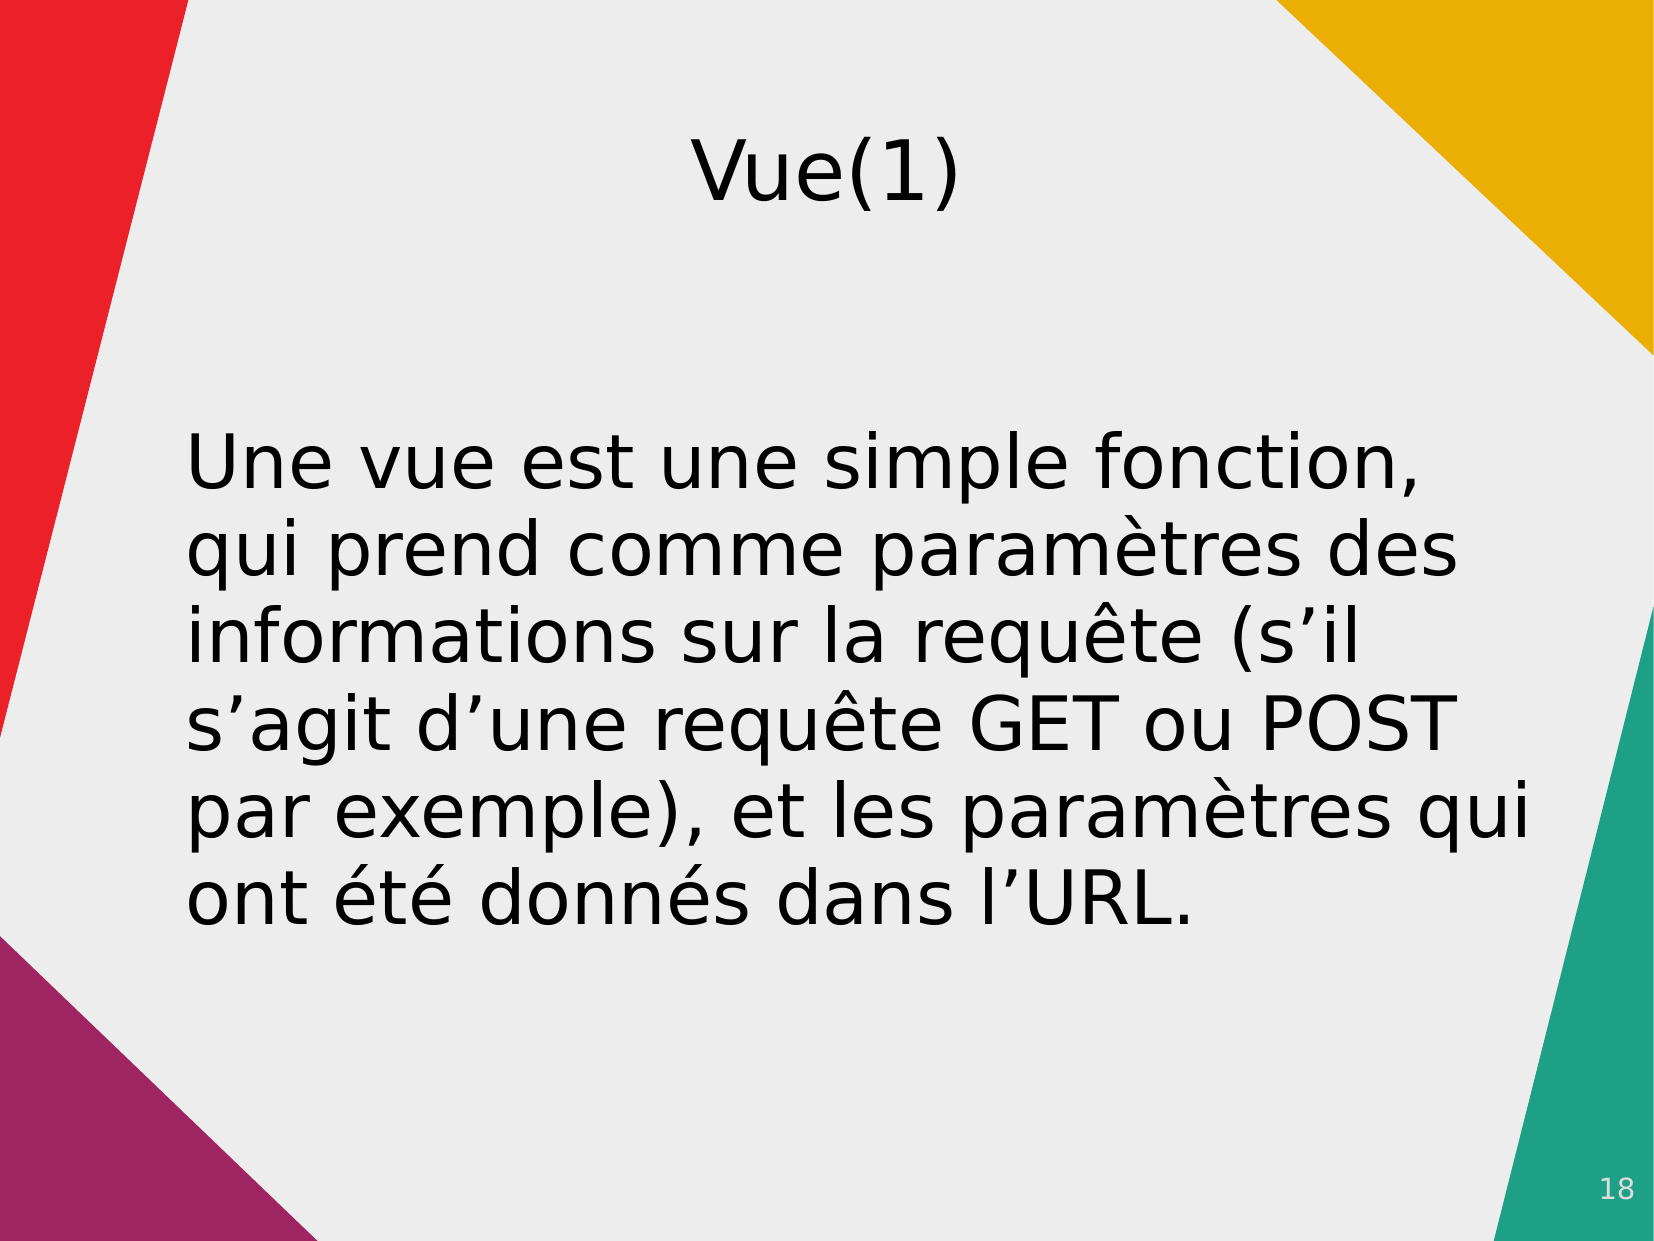

# Vue(1)
Une vue est une simple fonction, qui prend comme paramètres des informations sur la requête (s’il s’agit d’une requête GET ou POST par exemple), et les paramètres qui ont été donnés dans l’URL.
18